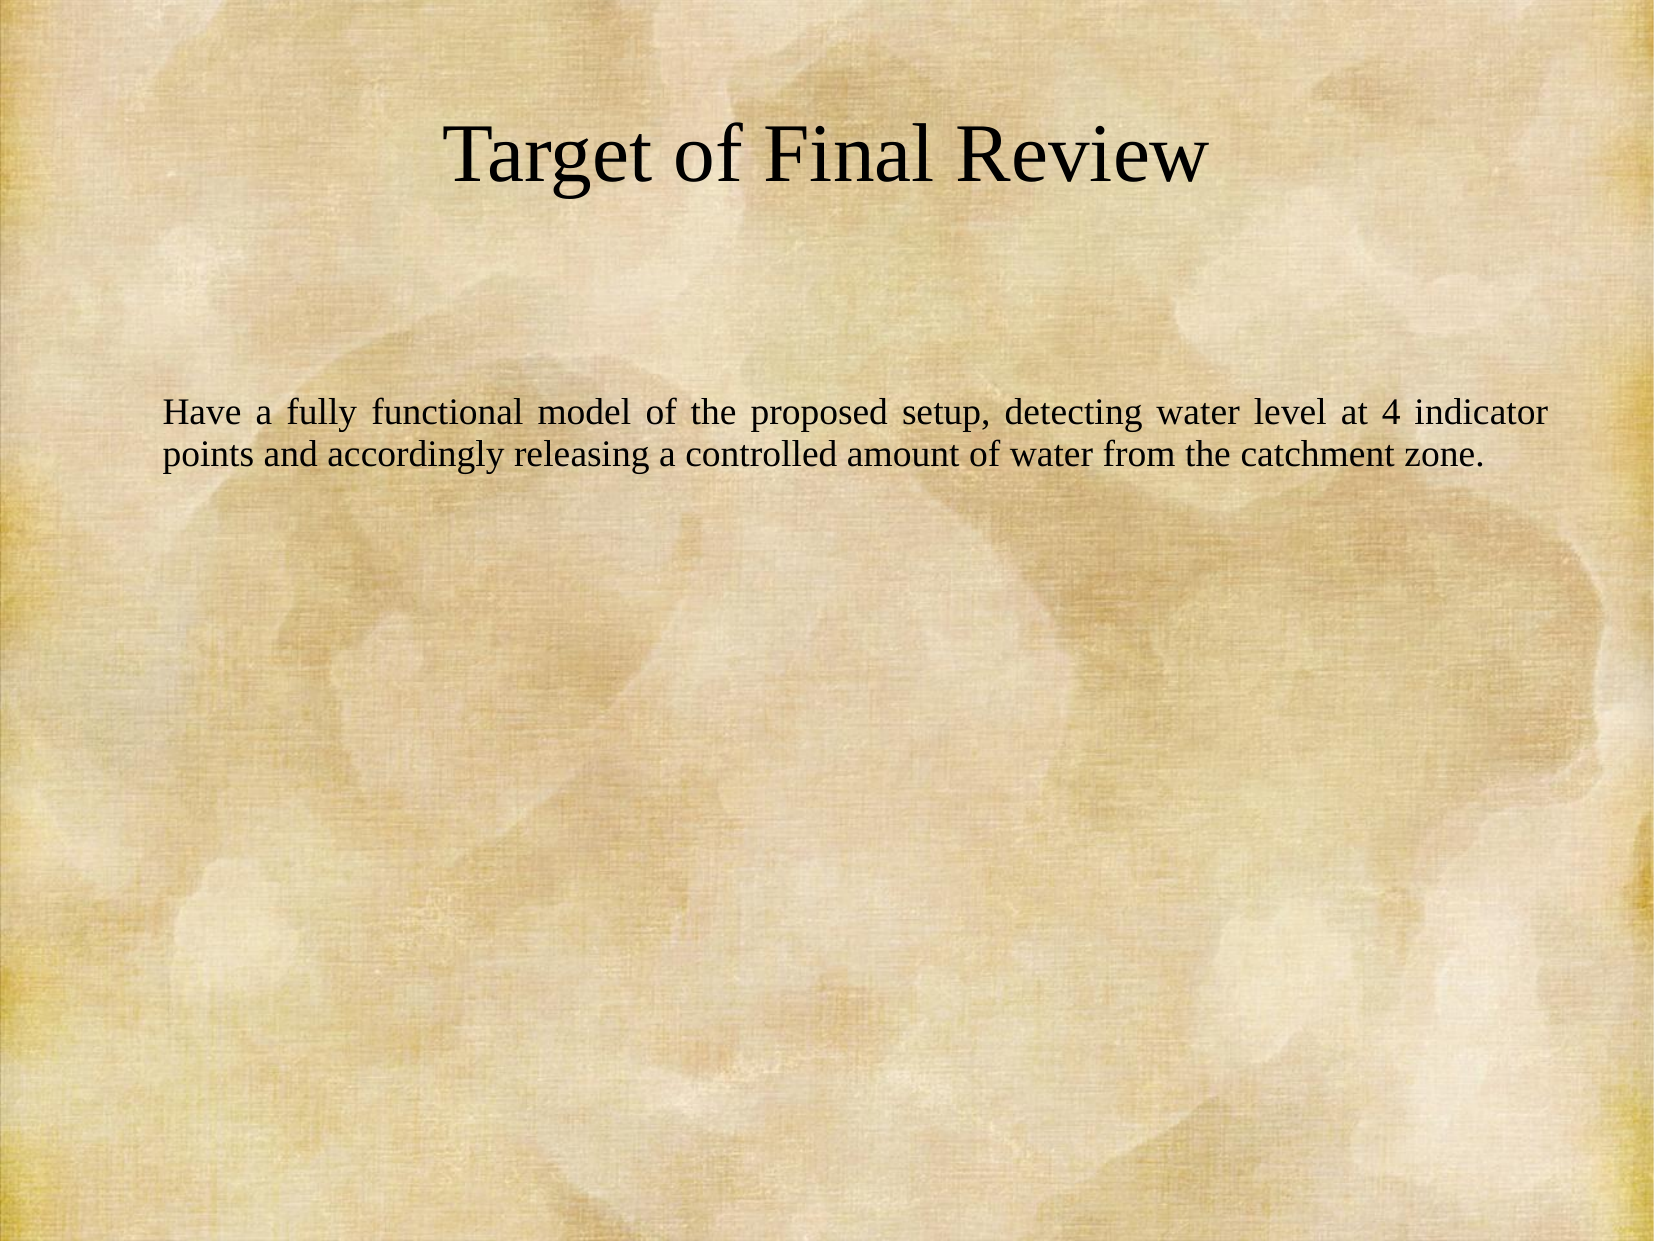

# Target of Final Review
Have a fully functional model of the proposed setup, detecting water level at 4 indicator points and accordingly releasing a controlled amount of water from the catchment zone.